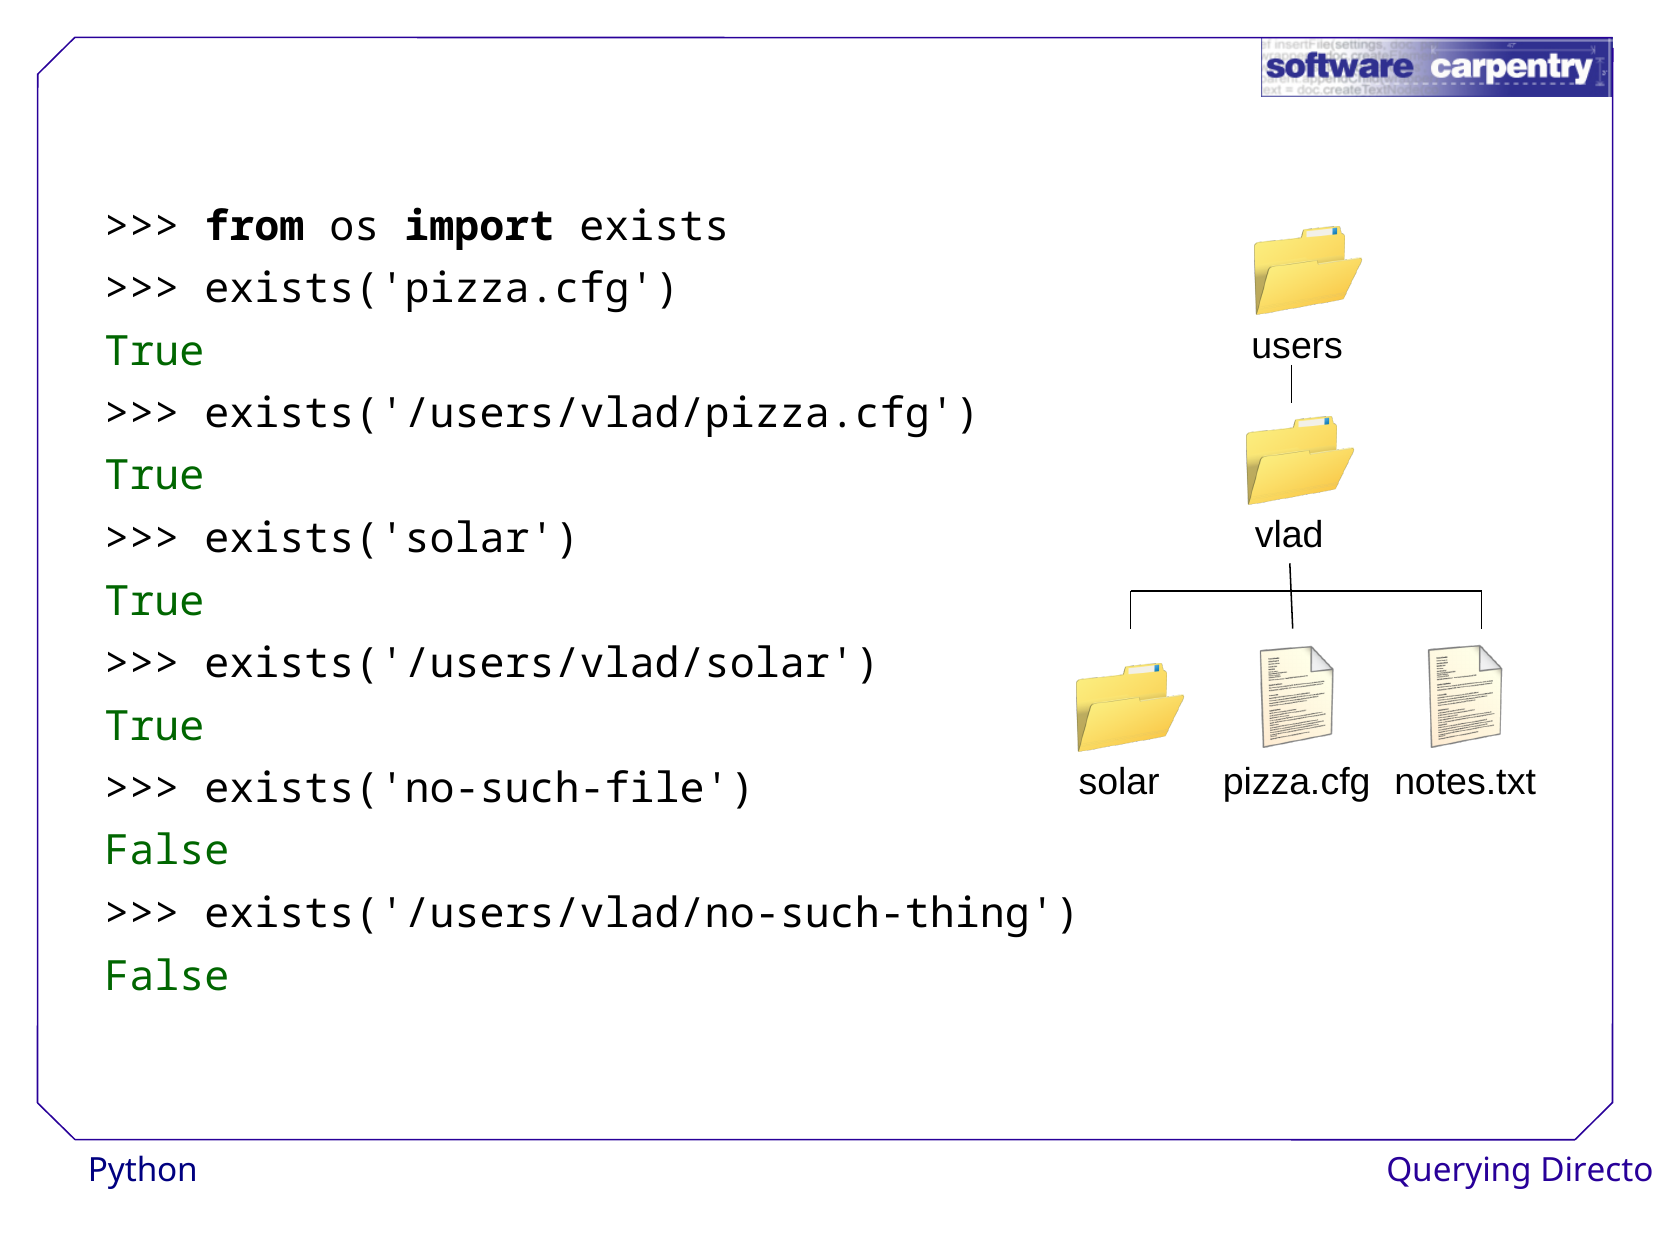

>>> from os import exists
>>> exists('pizza.cfg')
True
>>> exists('/users/vlad/pizza.cfg')
True
>>> exists('solar')
True
>>> exists('/users/vlad/solar')
True
>>> exists('no-such-file')
False
>>> exists('/users/vlad/no-such-thing')
False
users
vlad
solar
notes.txt
pizza.cfg